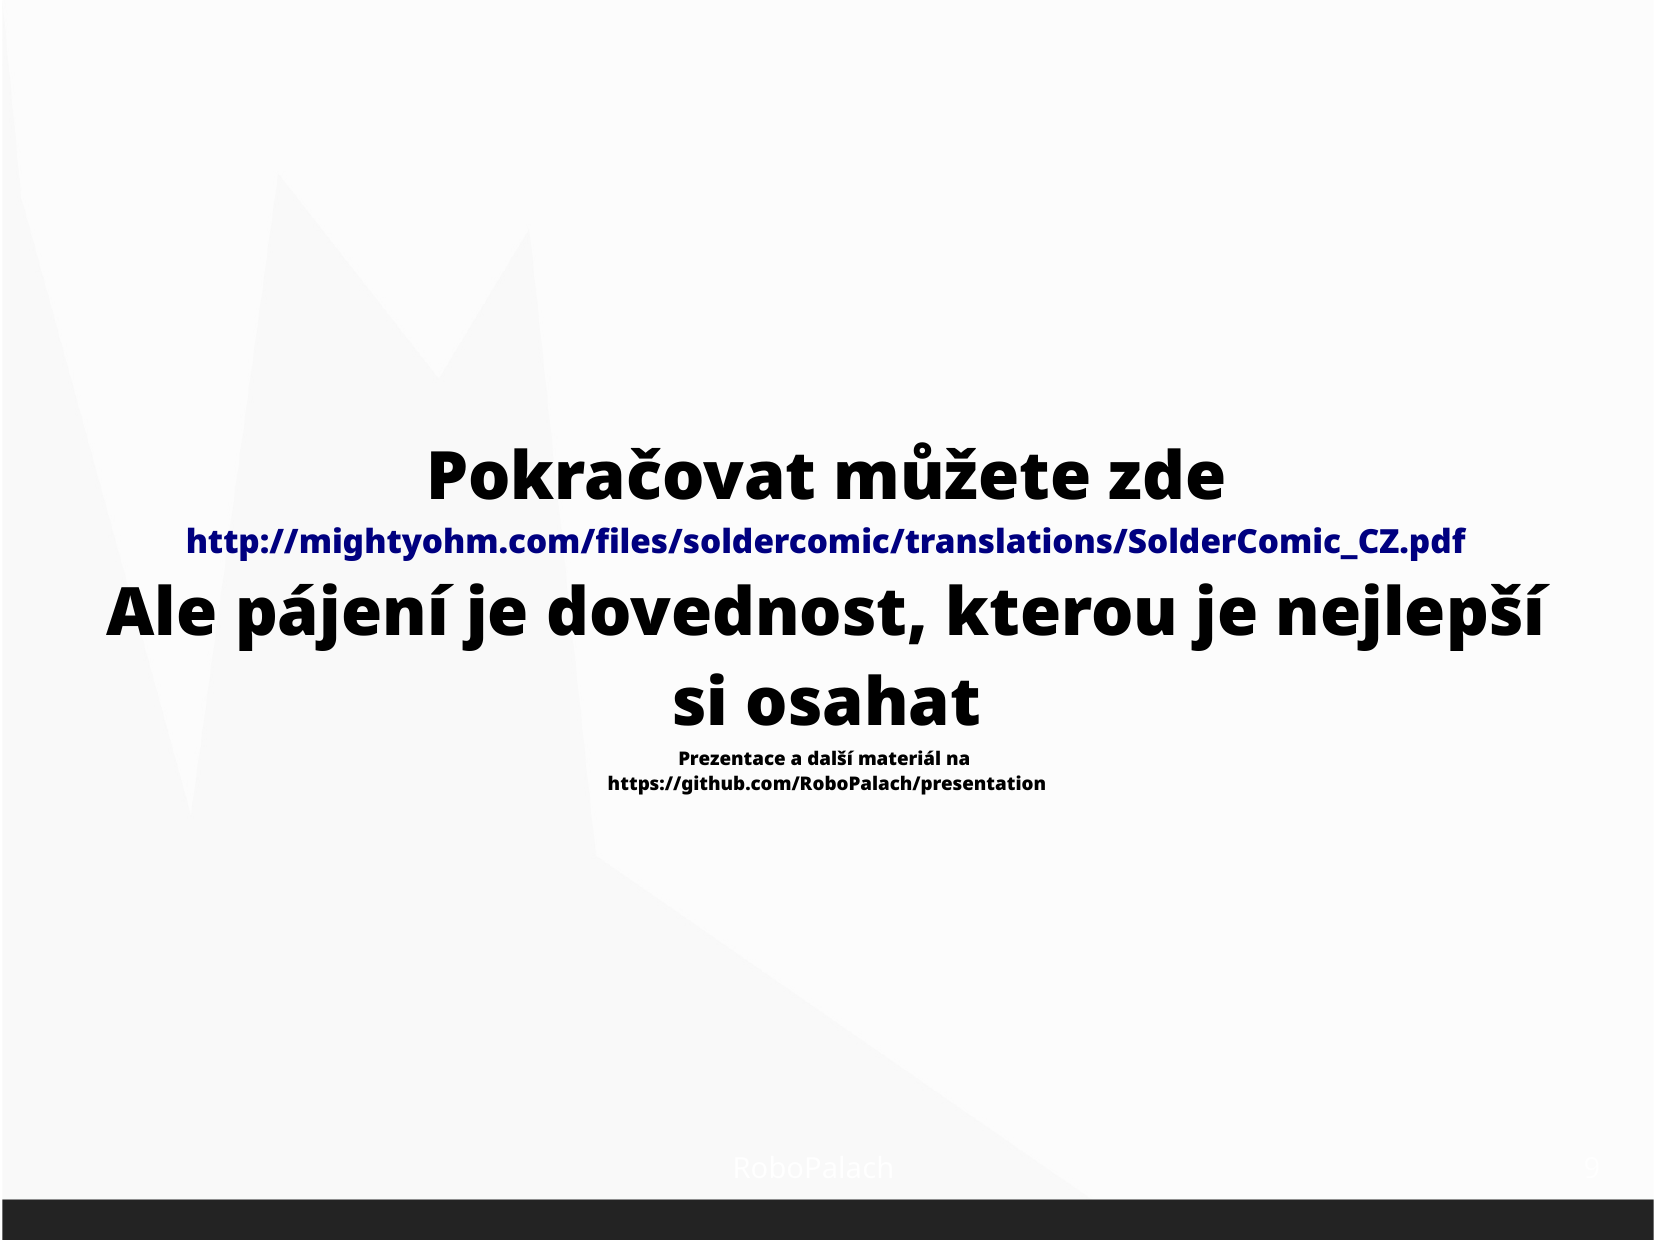

# Pokračovat můžete zde
http://mightyohm.com/files/soldercomic/translations/SolderComic_CZ.pdf
Ale pájení je dovednost, kterou je nejlepší si osahat
Prezentace a další materiál na
https://github.com/RoboPalach/presentation
RoboPalach
9